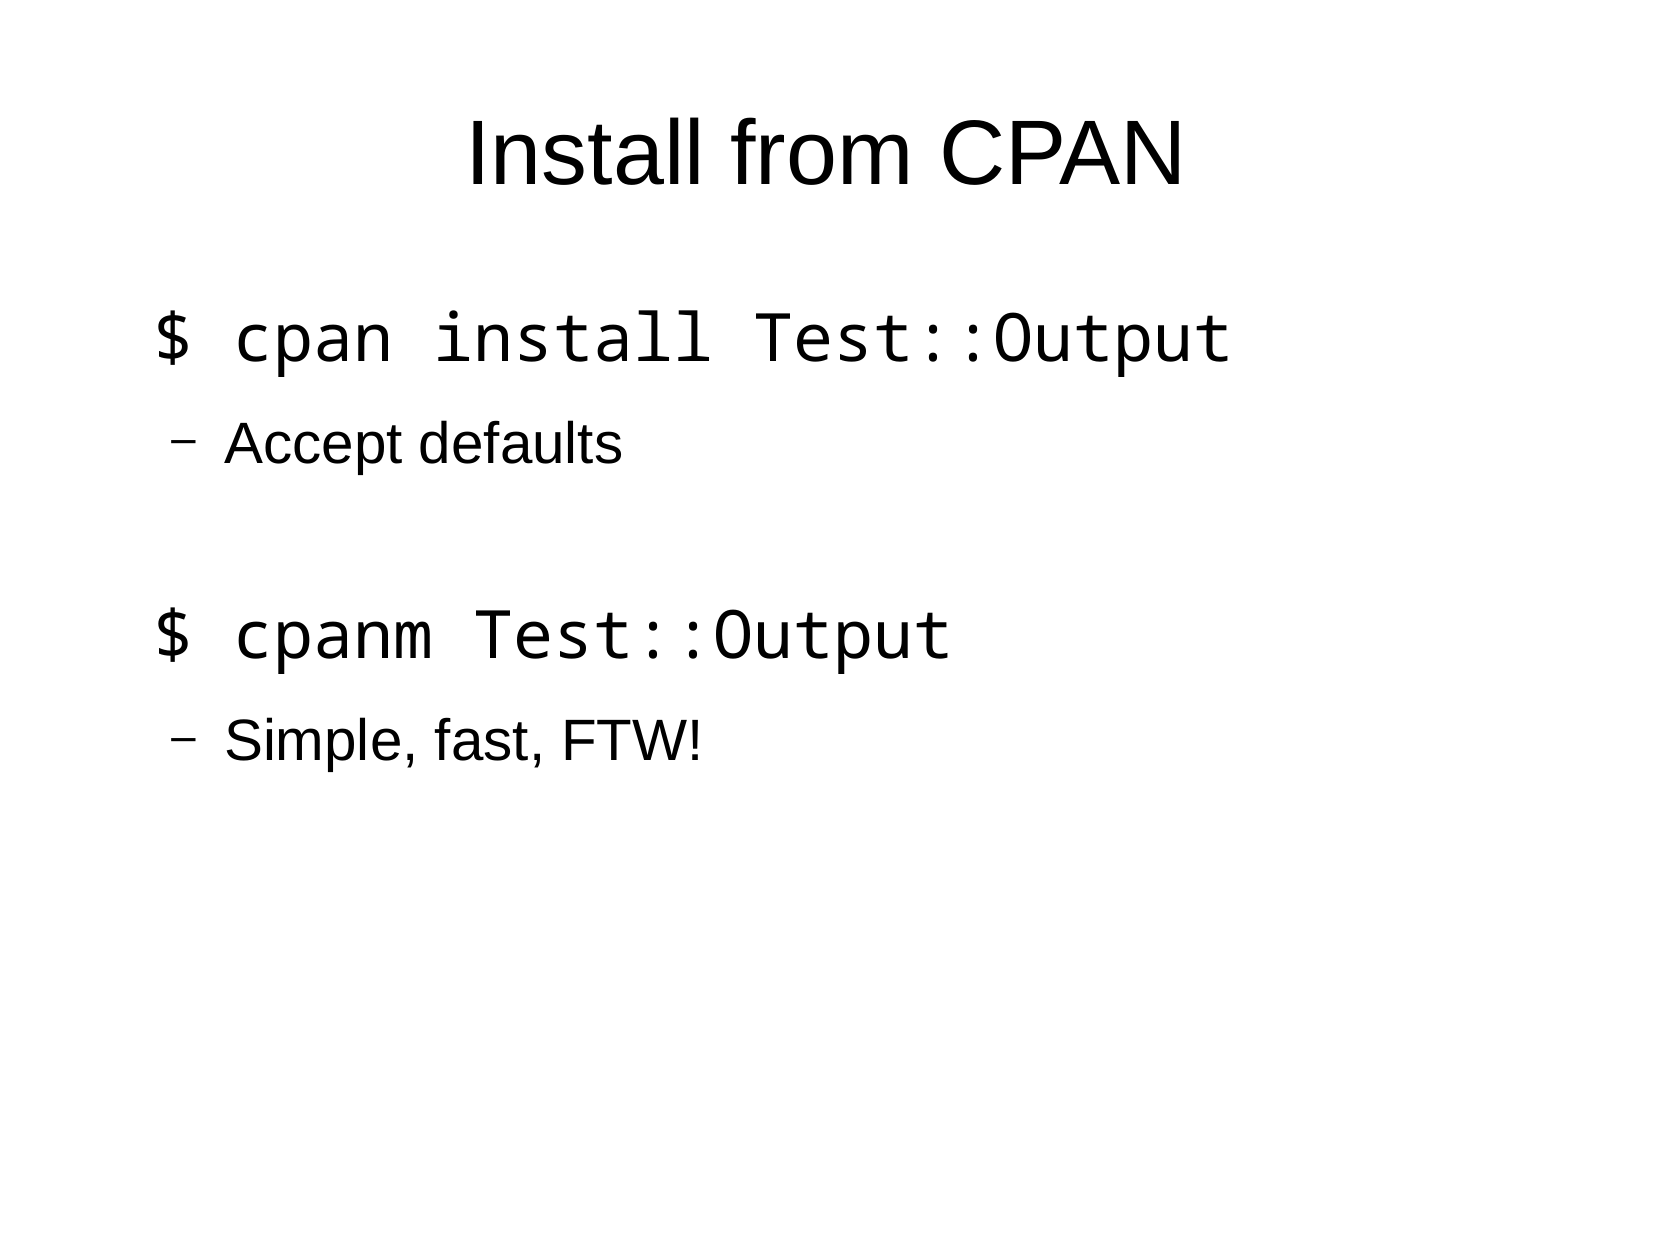

# Install from CPAN
$ cpan install Test::Output
Accept defaults
$ cpanm Test::Output
Simple, fast, FTW!